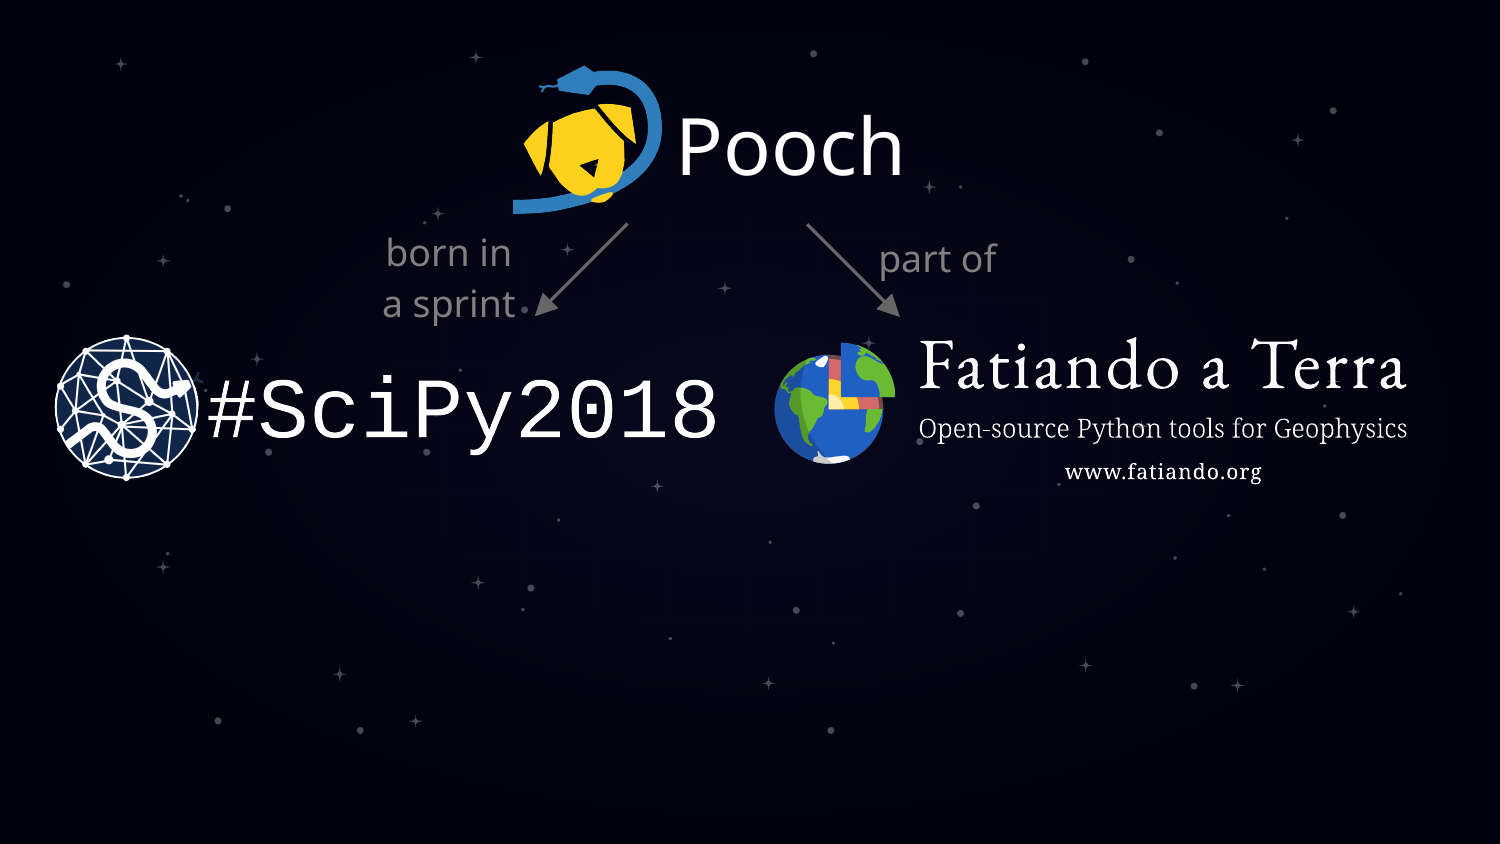

Pooch
born in
a sprint
part of